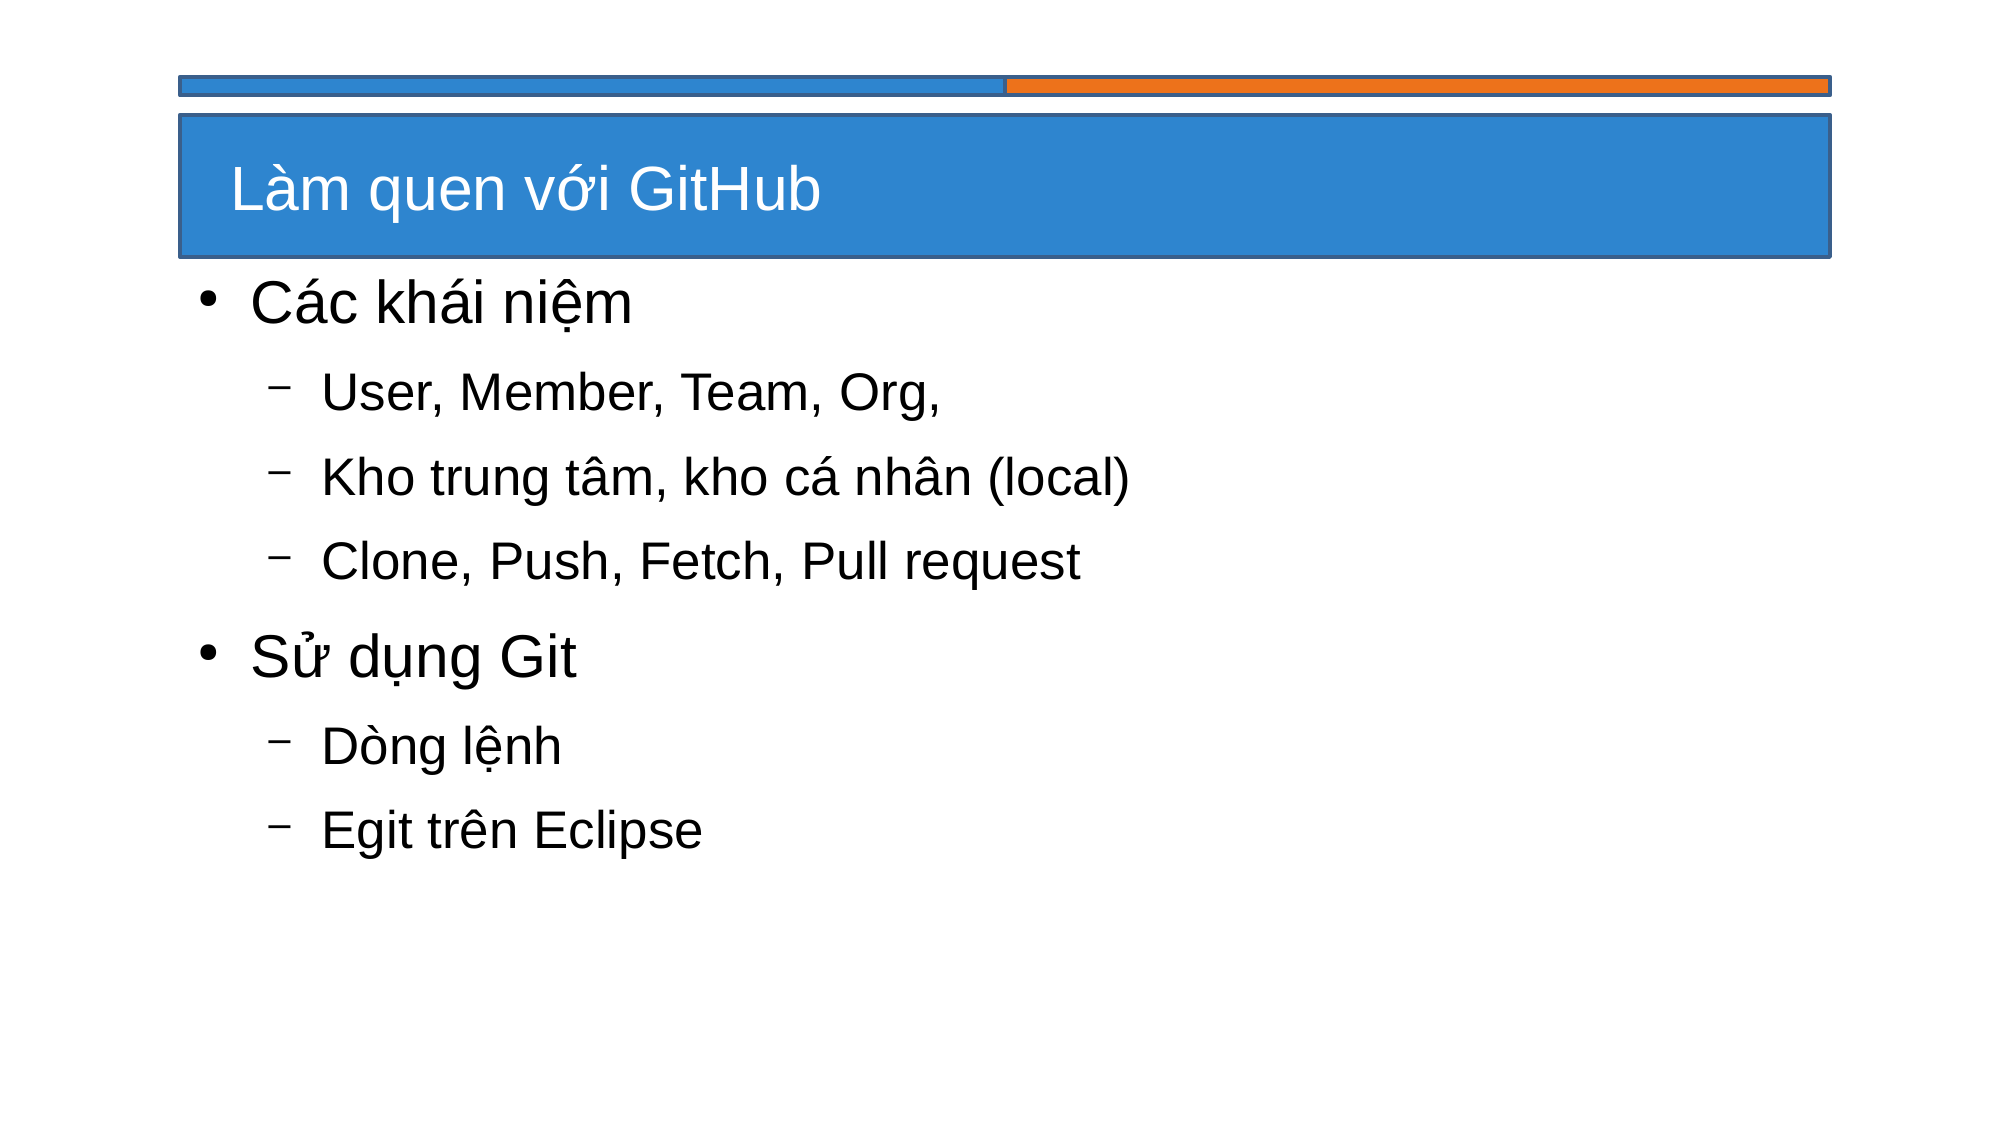

Làm quen với GitHub
# Các khái niệm
User, Member, Team, Org,
Kho trung tâm, kho cá nhân (local)
Clone, Push, Fetch, Pull request
Sử dụng Git
Dòng lệnh
Egit trên Eclipse